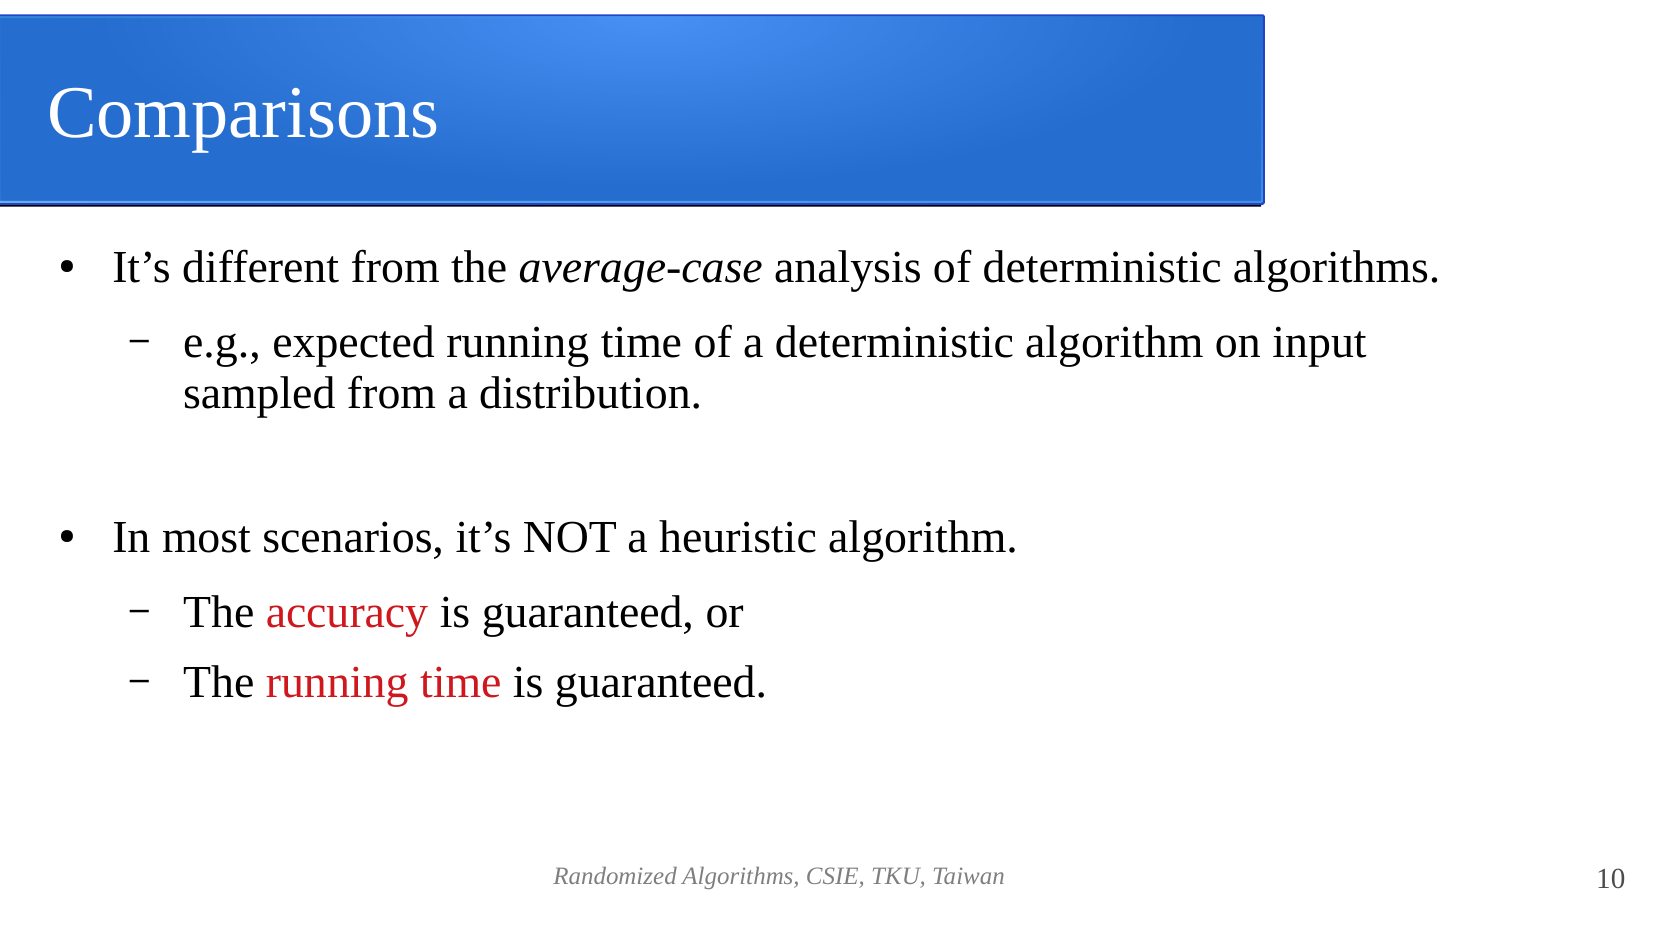

# Comparisons
It’s different from the average-case analysis of deterministic algorithms.
e.g., expected running time of a deterministic algorithm on input sampled from a distribution.
In most scenarios, it’s NOT a heuristic algorithm.
The accuracy is guaranteed, or
The running time is guaranteed.
Randomized Algorithms, CSIE, TKU, Taiwan
10